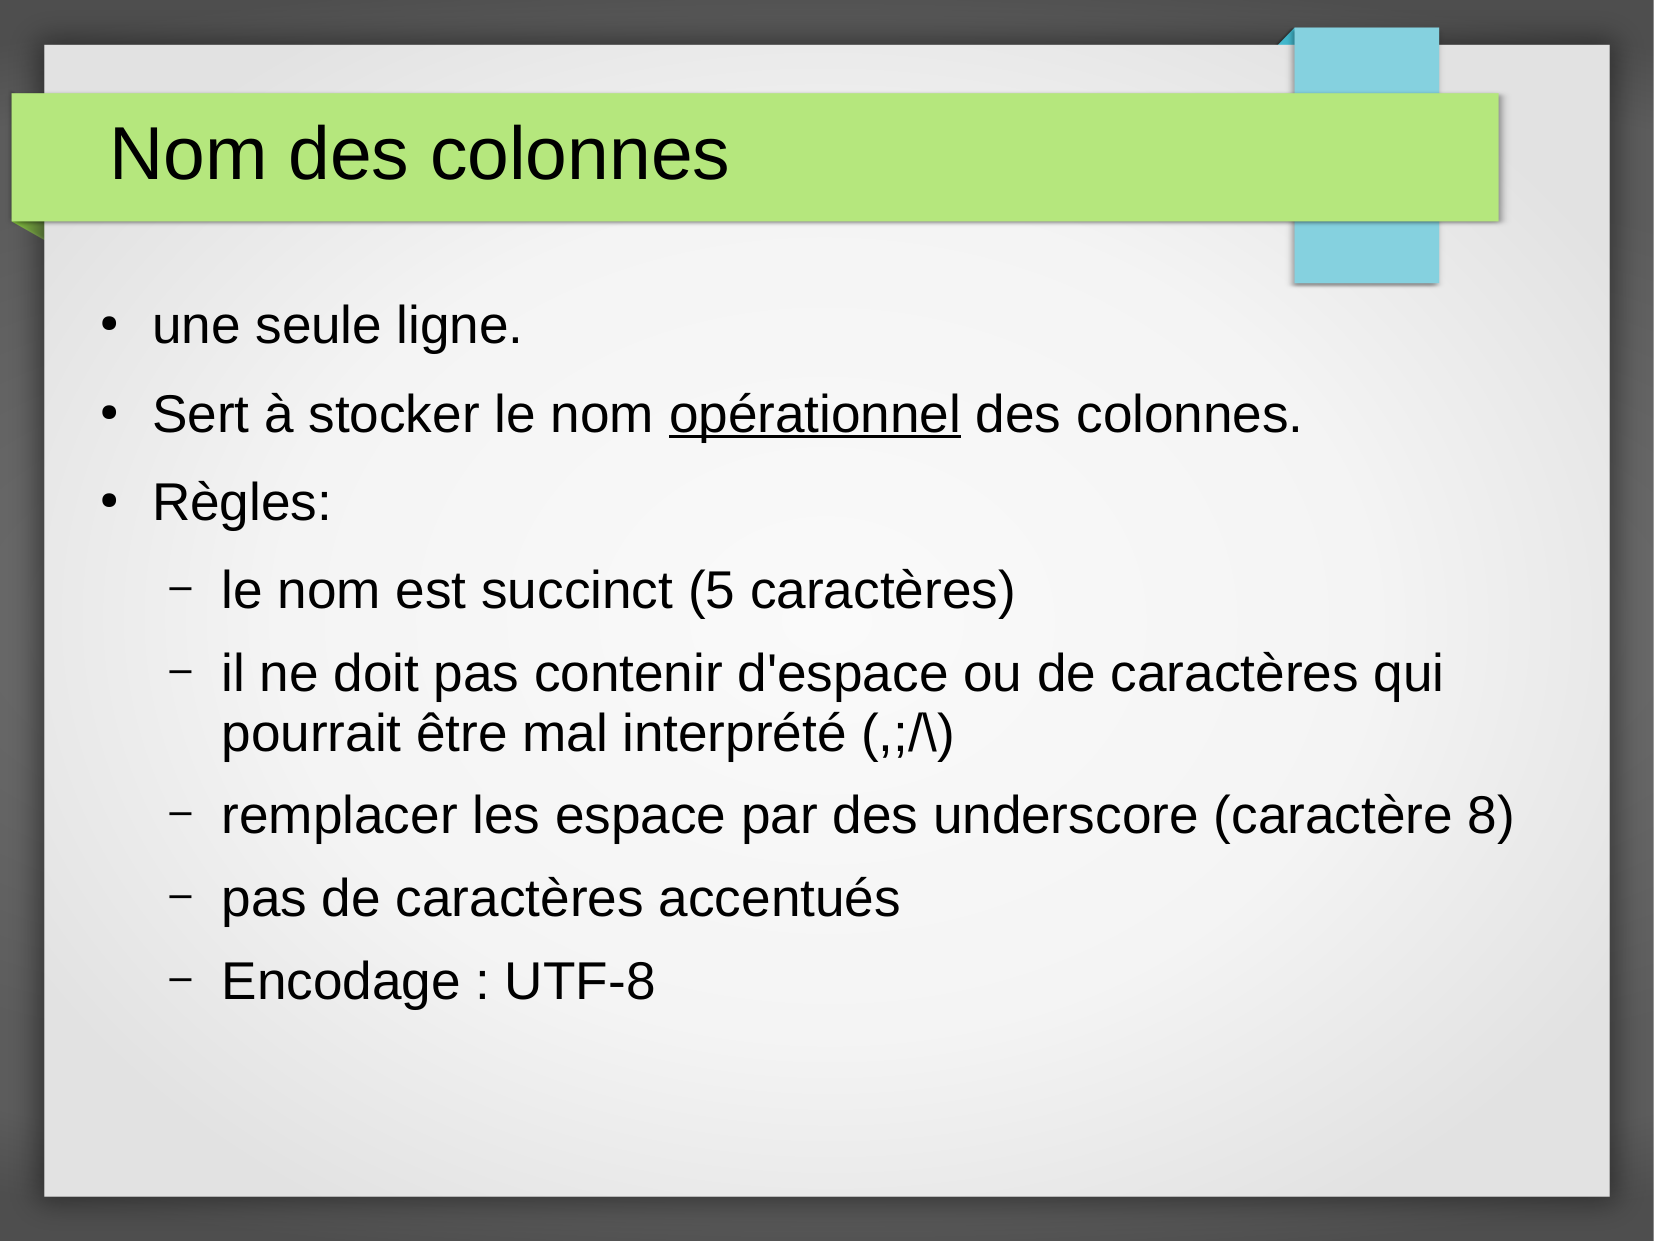

# Nom des colonnes
une seule ligne.
Sert à stocker le nom opérationnel des colonnes.
Règles:
le nom est succinct (5 caractères)
il ne doit pas contenir d'espace ou de caractères qui pourrait être mal interprété (,;/\)
remplacer les espace par des underscore (caractère 8)
pas de caractères accentués
Encodage : UTF-8